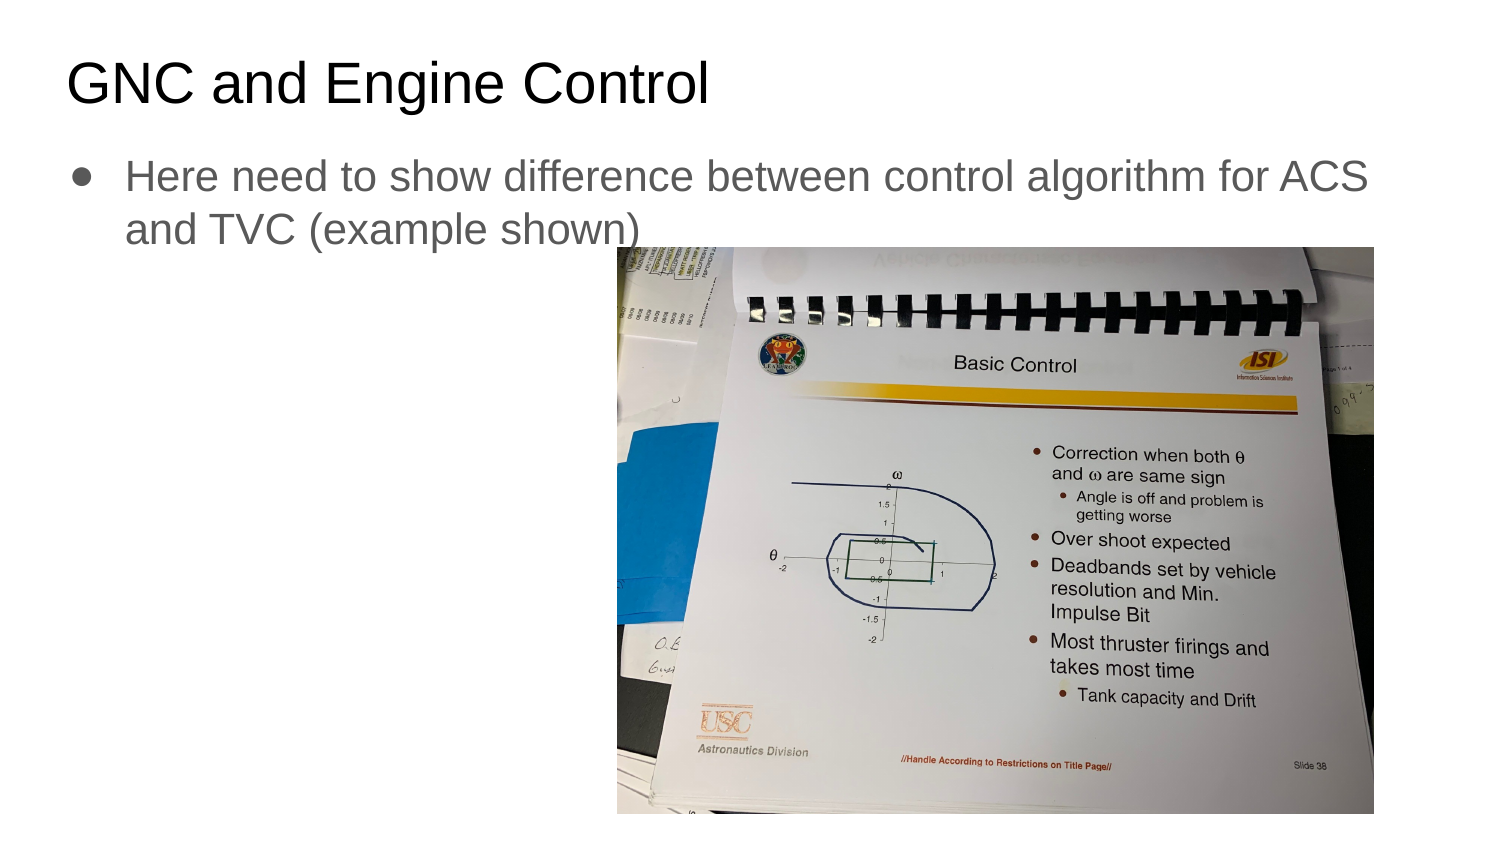

# GNC and Engine Control
Here need to show difference between control algorithm for ACS and TVC (example shown)